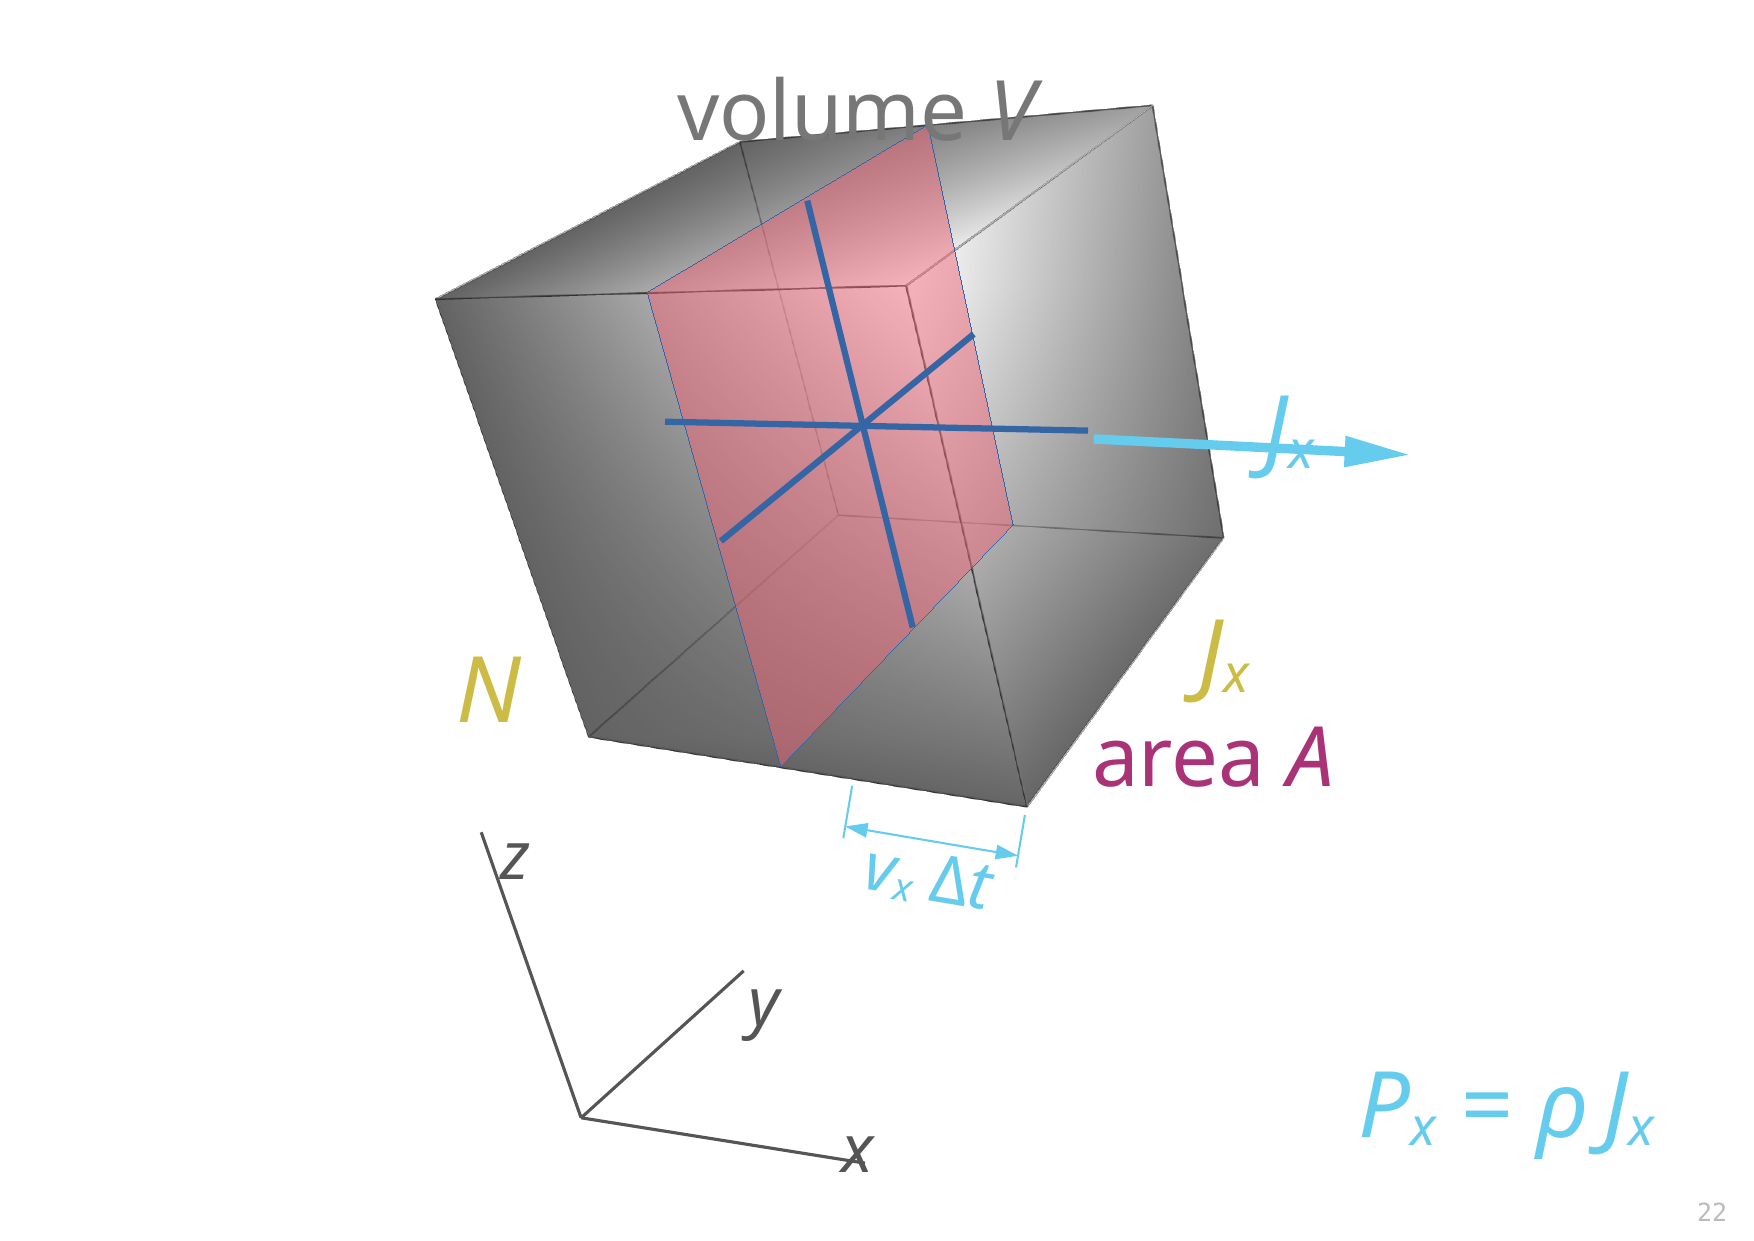

volume V
Jx
Jx
N
area A
z
y
x
Px = ρ Jx